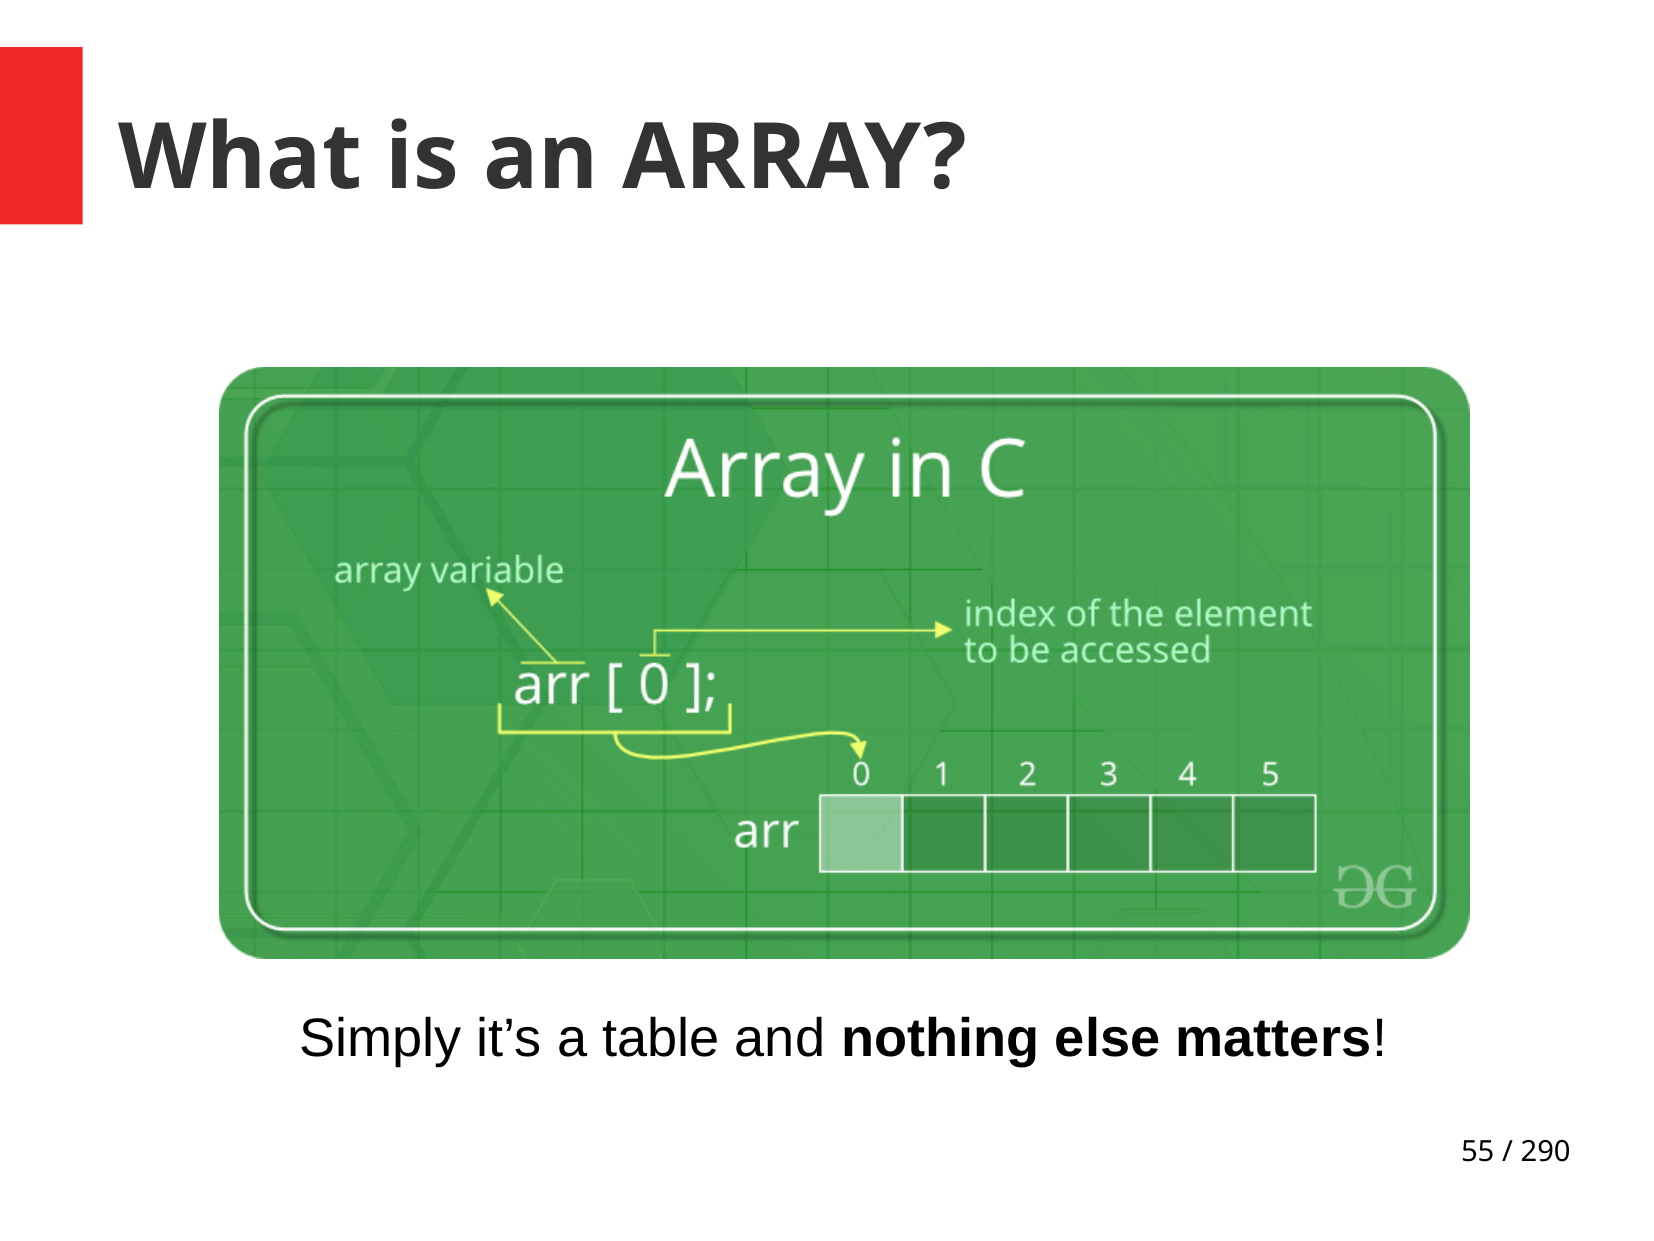

# What is an ARRAY?
Simply it’s a table and nothing else matters!
55